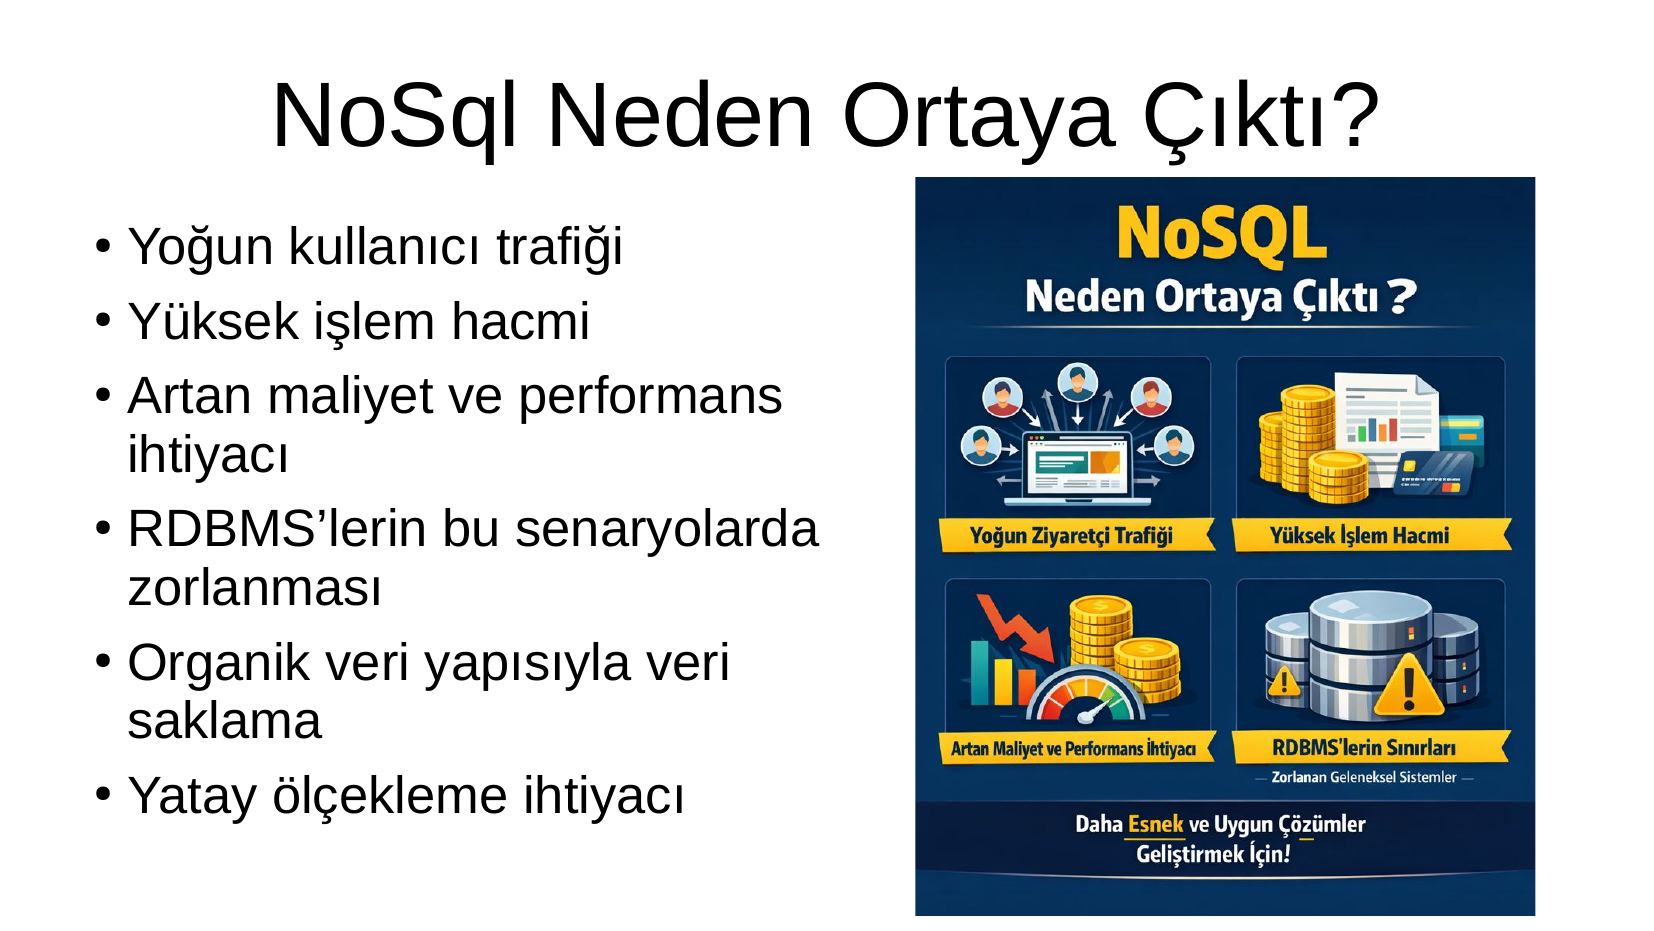

# NoSql Neden Ortaya Çıktı?
Yoğun kullanıcı trafiği
Yüksek işlem hacmi
Artan maliyet ve performans ihtiyacı
RDBMS’lerin bu senaryolarda zorlanması
Organik veri yapısıyla veri saklama
Yatay ölçekleme ihtiyacı